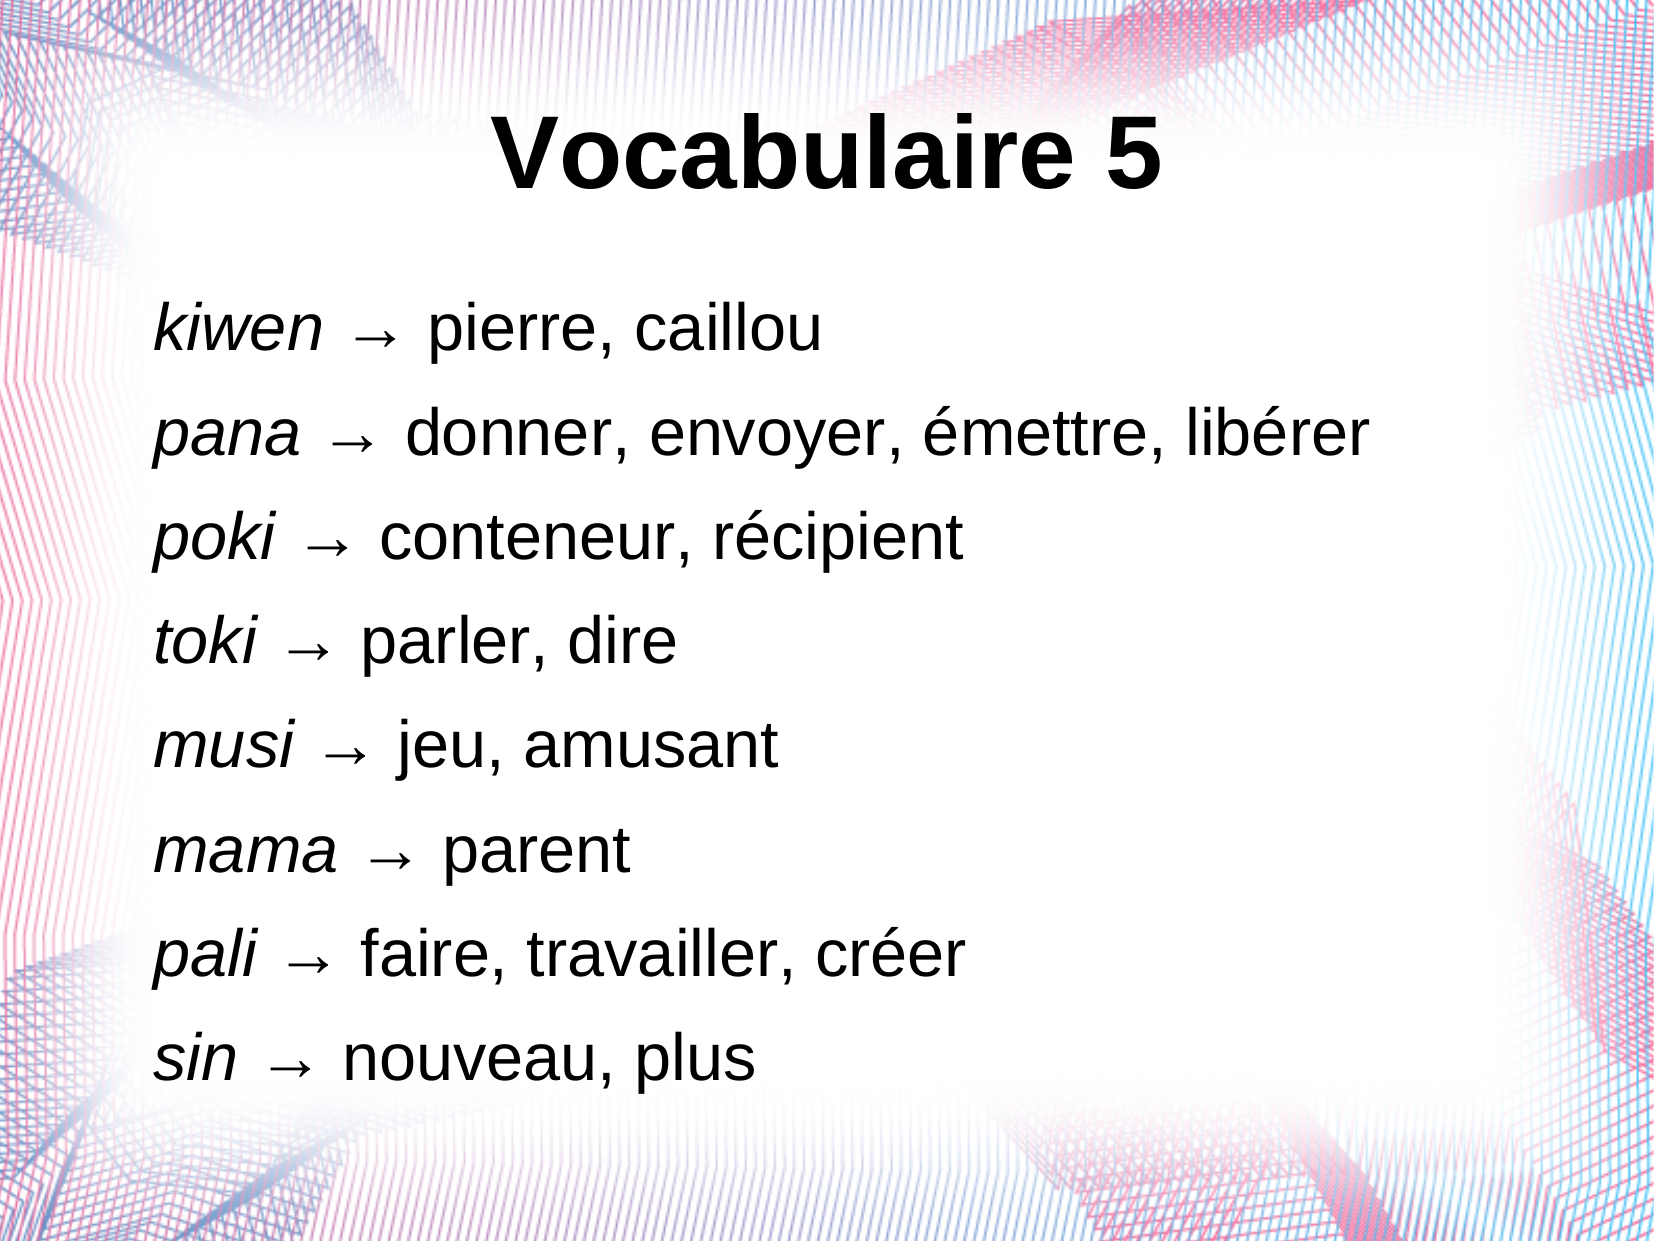

# Vocabulaire 5
kiwen → pierre, caillou
pana → donner, envoyer, émettre, libérer
poki → conteneur, récipient
toki → parler, dire
musi → jeu, amusant
mama → parent
pali → faire, travailler, créer
sin → nouveau, plus